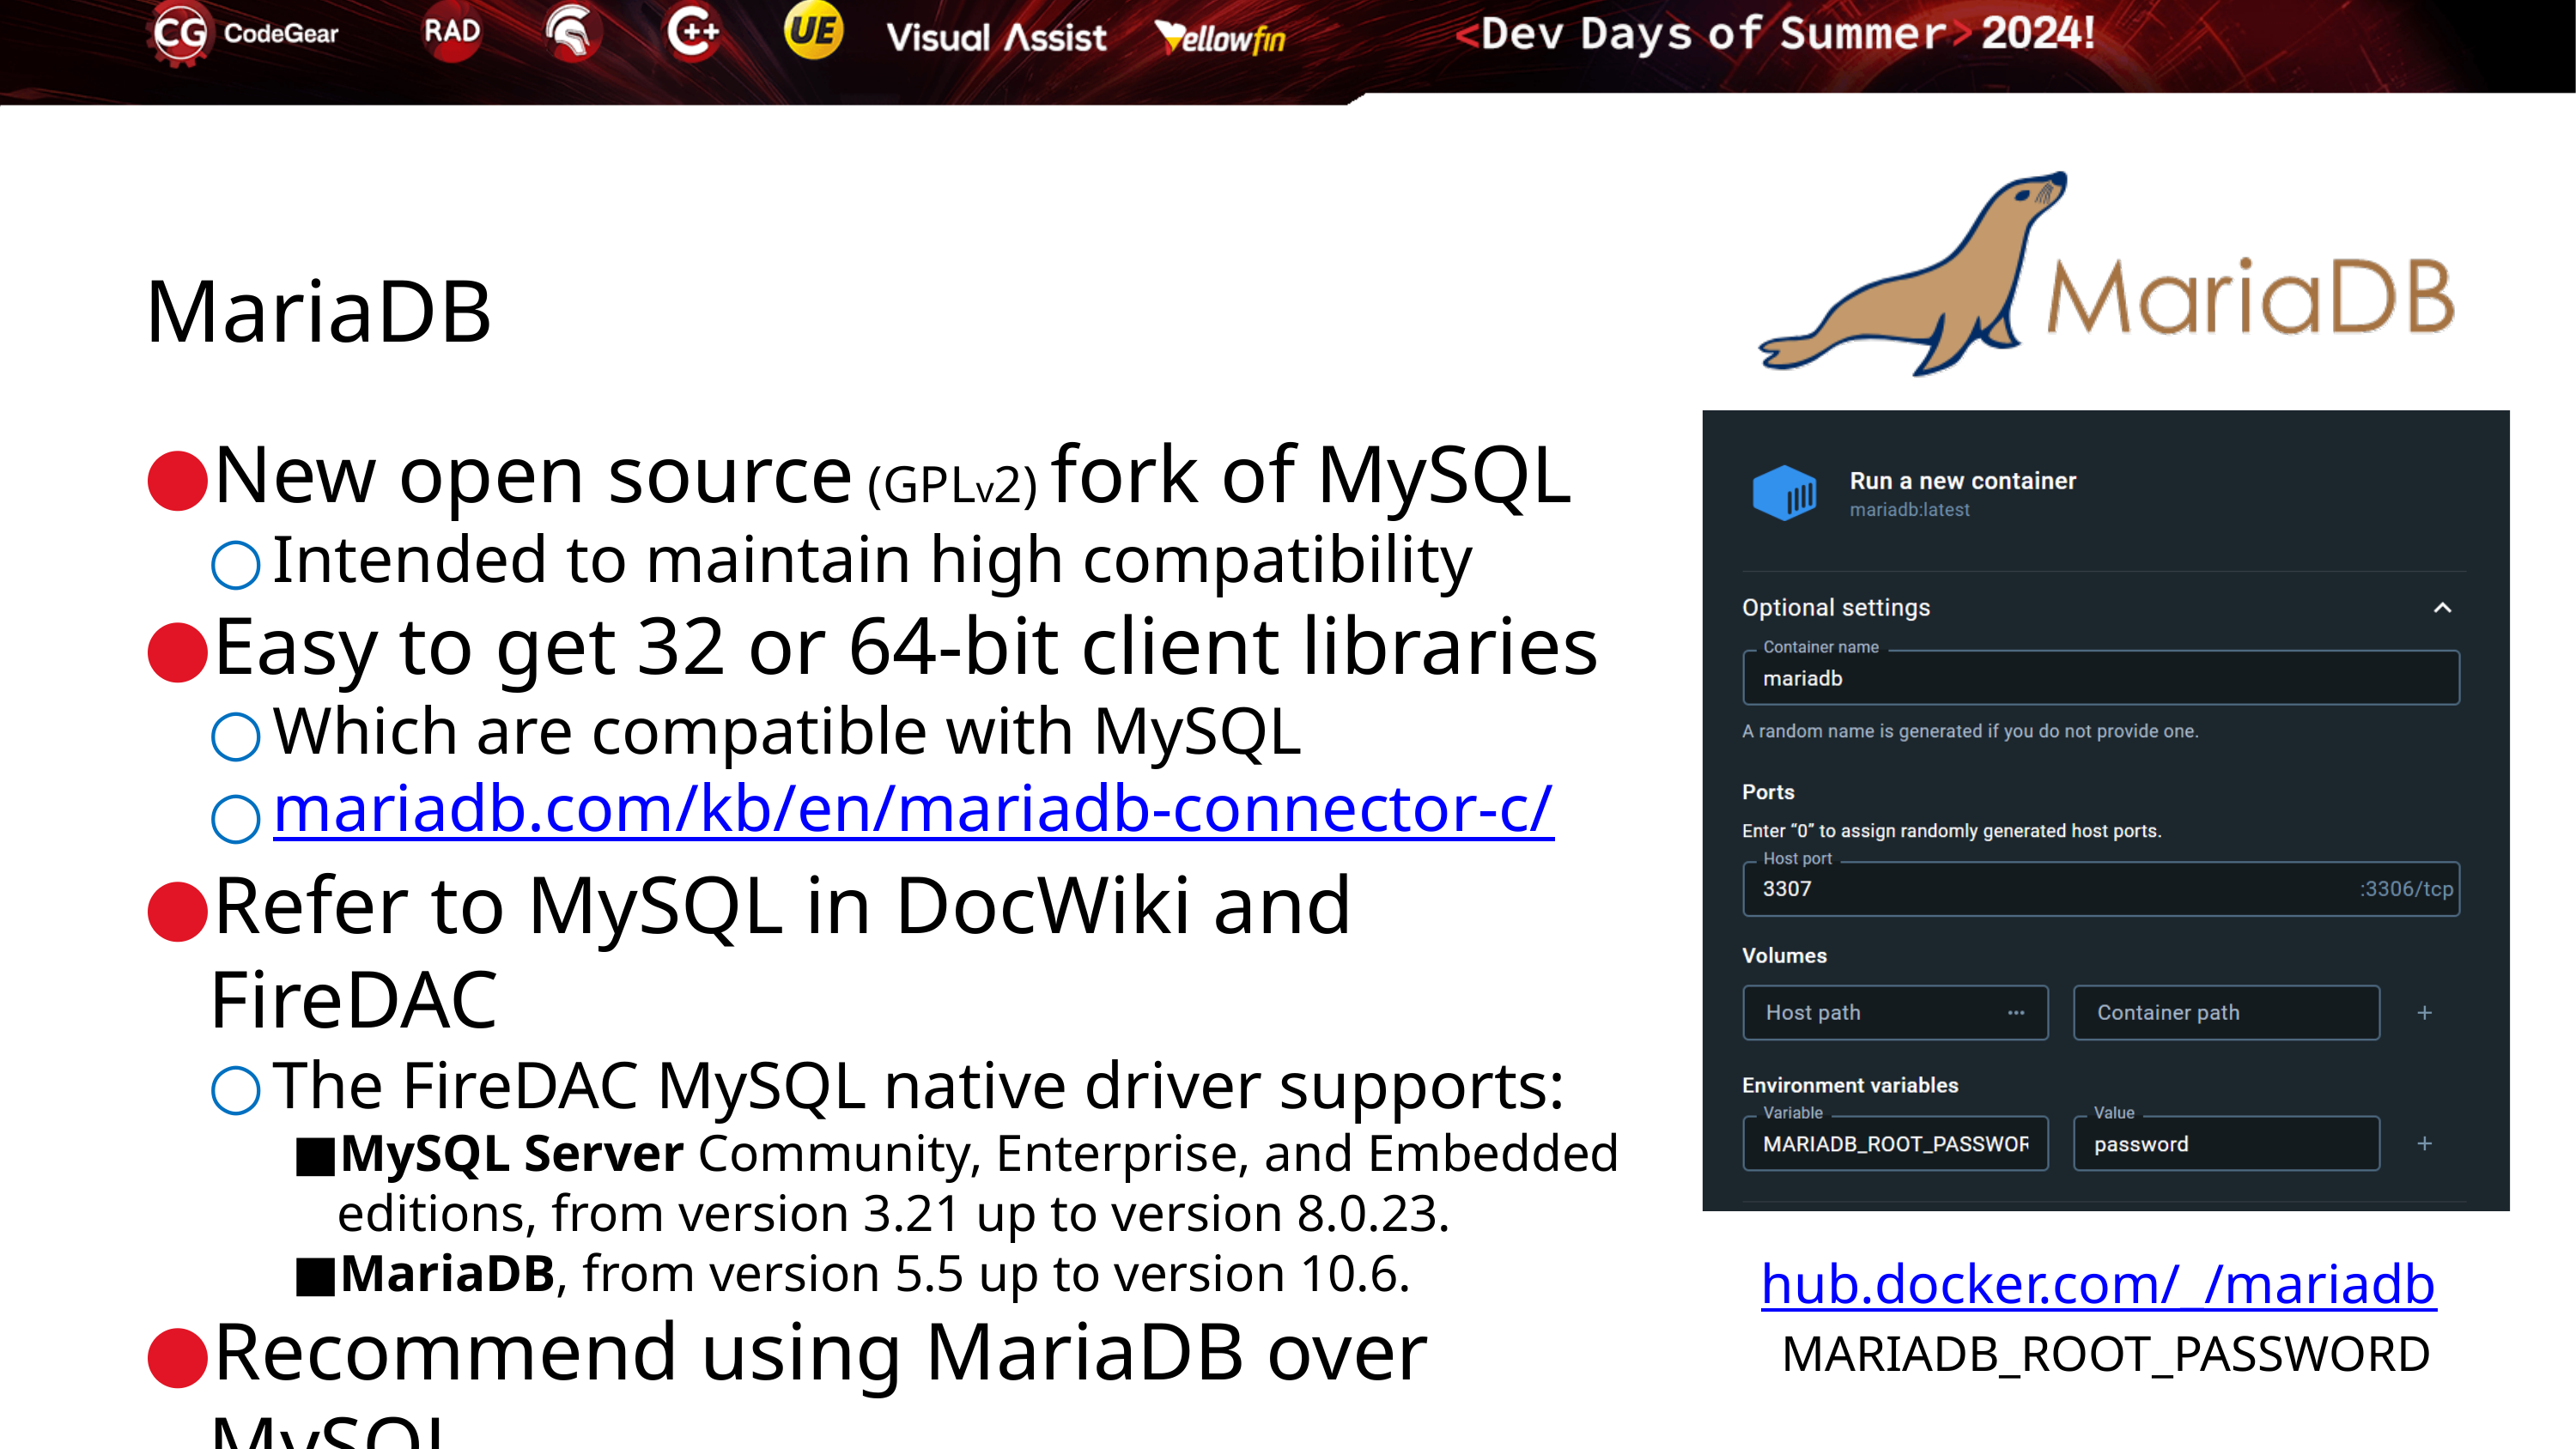

# MariaDB
New open source (GPLv2) fork of MySQL
Intended to maintain high compatibility
Easy to get 32 or 64-bit client libraries
Which are compatible with MySQL
mariadb.com/kb/en/mariadb-connector-c/
Refer to MySQL in DocWiki and FireDAC
The FireDAC MySQL native driver supports:
MySQL Server Community, Enterprise, and Embedded editions, from version 3.21 up to version 8.0.23.
MariaDB, from version 5.5 up to version 10.6.
Recommend using MariaDB over MySQL
hub.docker.com/_/mariadb
MARIADB_ROOT_PASSWORD